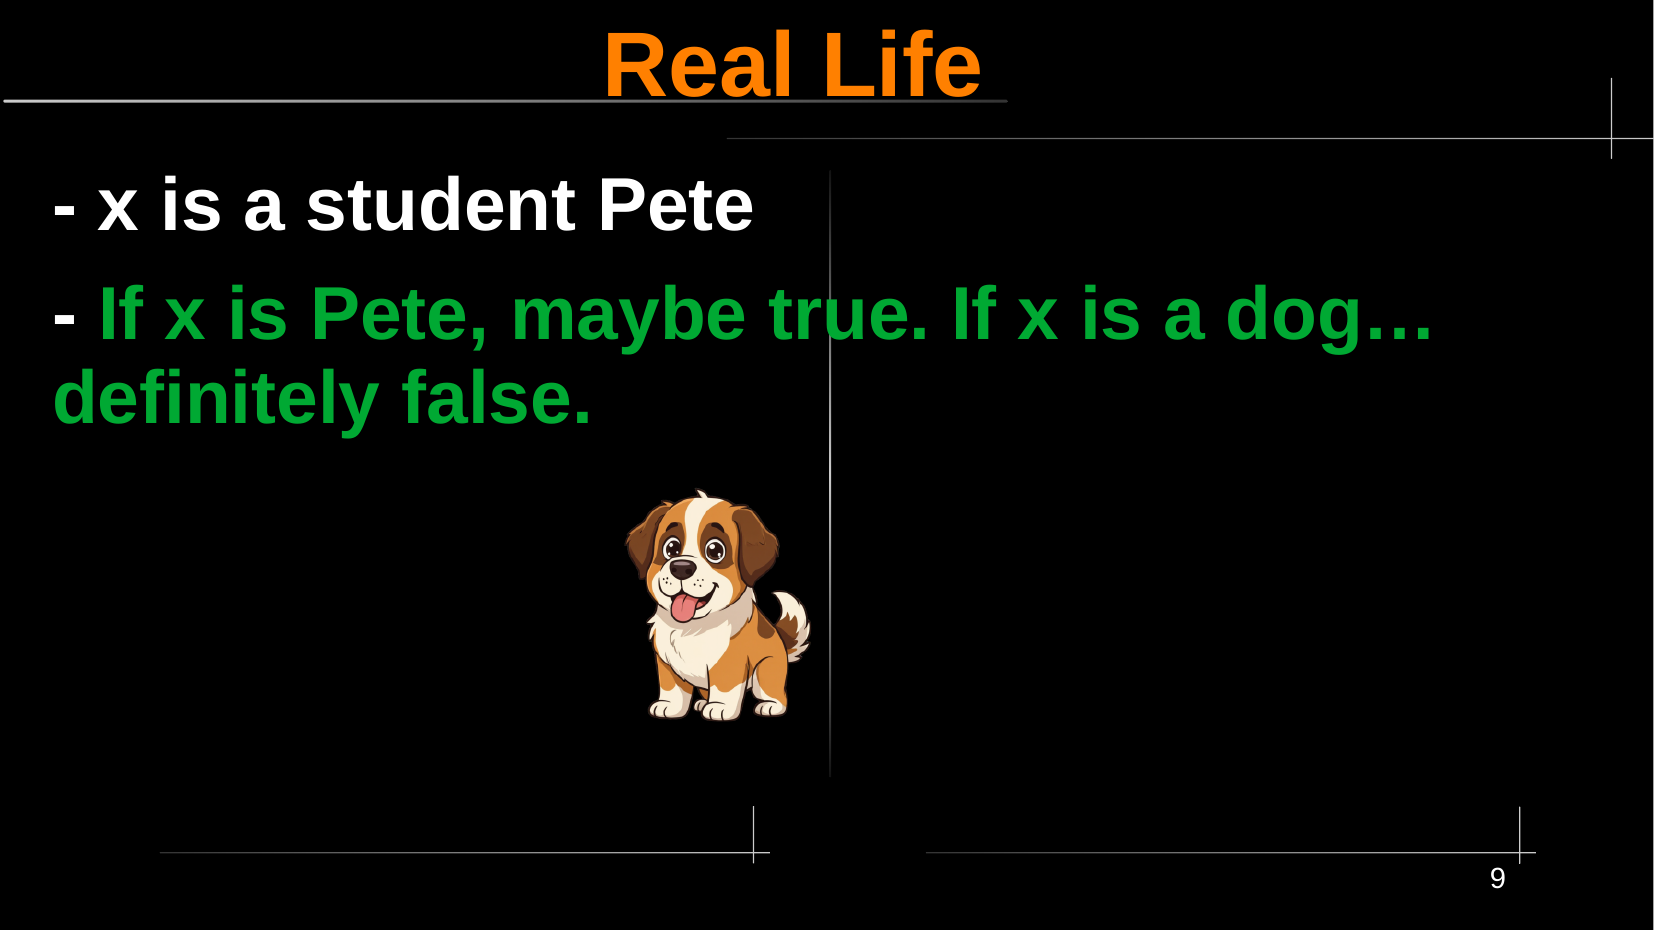

# Real Life
- x is a student Pete
- If x is Pete, maybe true. If x is a dog… definitely false.
9